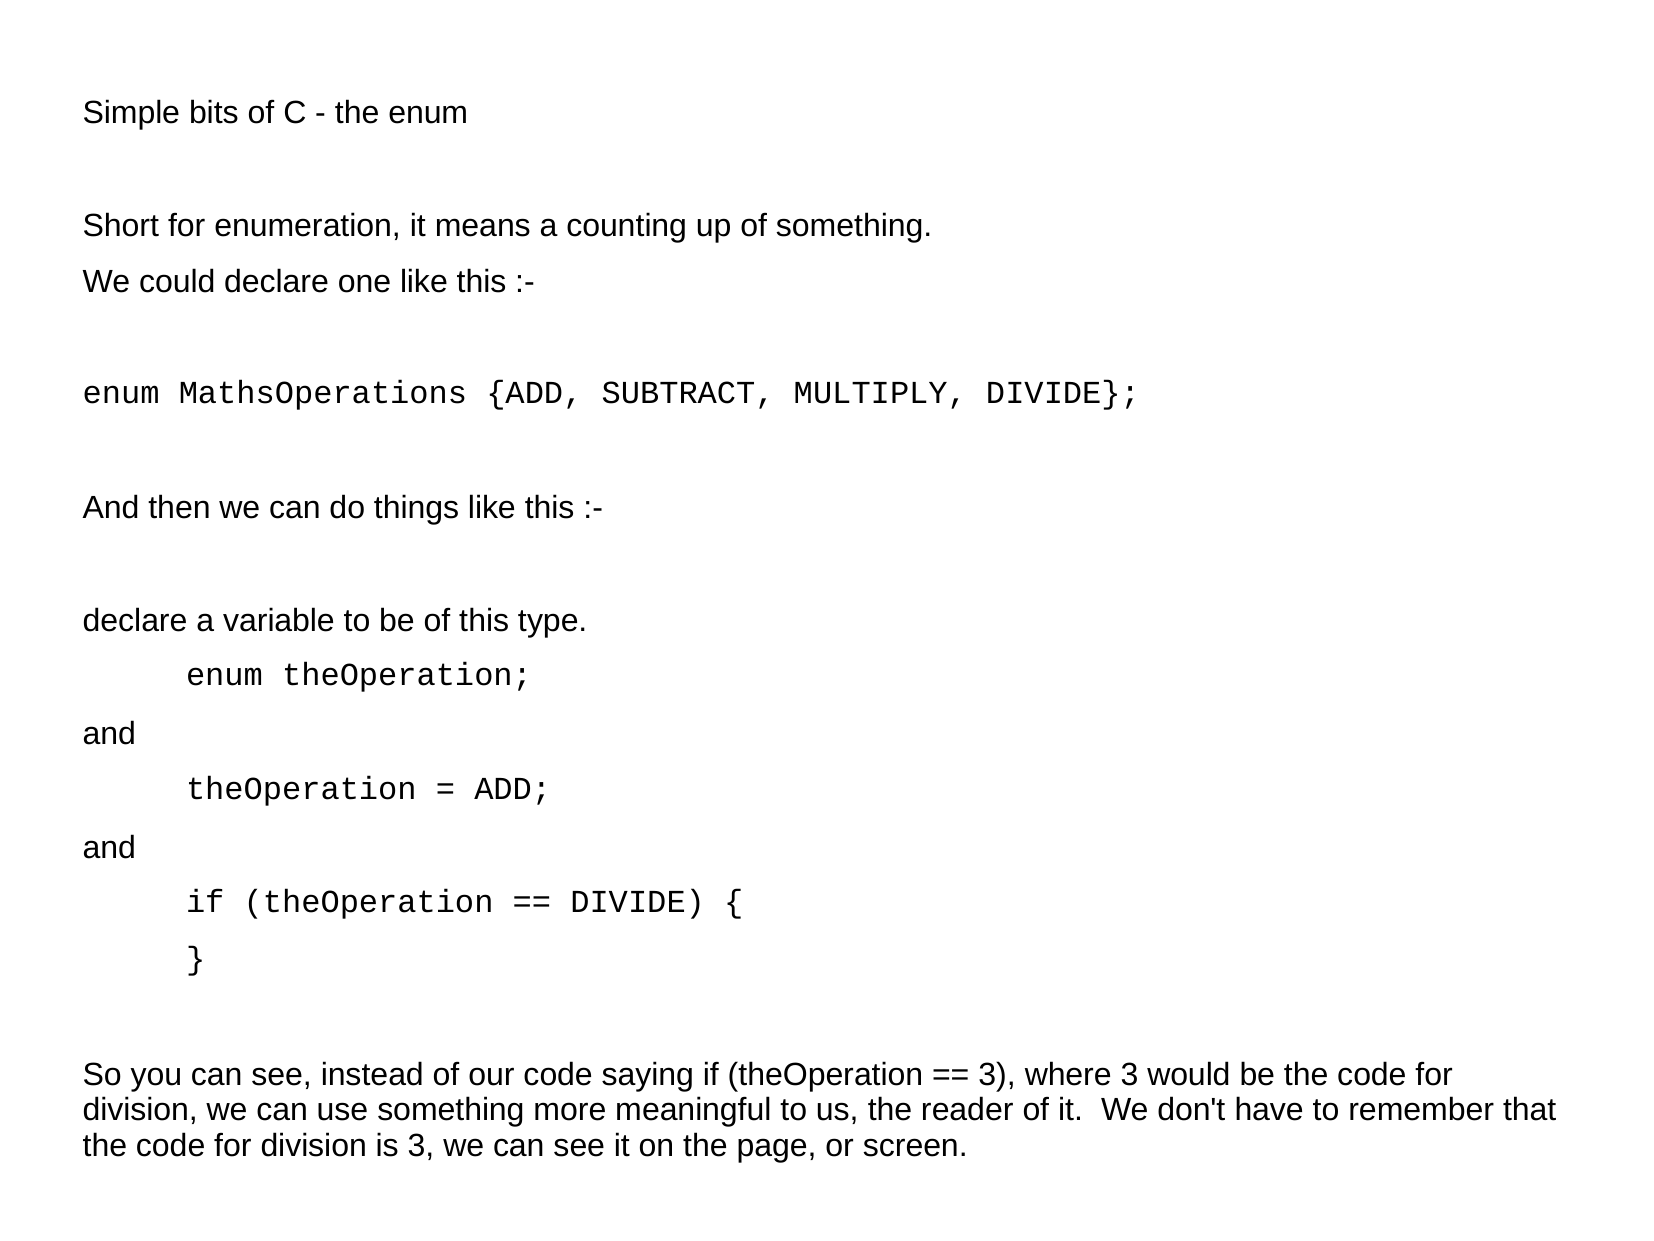

# Simple bits of C - the enum
Short for enumeration, it means a counting up of something.
We could declare one like this :-
enum MathsOperations {ADD, SUBTRACT, MULTIPLY, DIVIDE};
And then we can do things like this :-
declare a variable to be of this type.
 		enum theOperation;
and
 	 	theOperation = ADD;
and
 	 	if (theOperation == DIVIDE) {
 	 	}
So you can see, instead of our code saying if (theOperation == 3), where 3 would be the code for division, we can use something more meaningful to us, the reader of it. We don't have to remember that the code for division is 3, we can see it on the page, or screen.